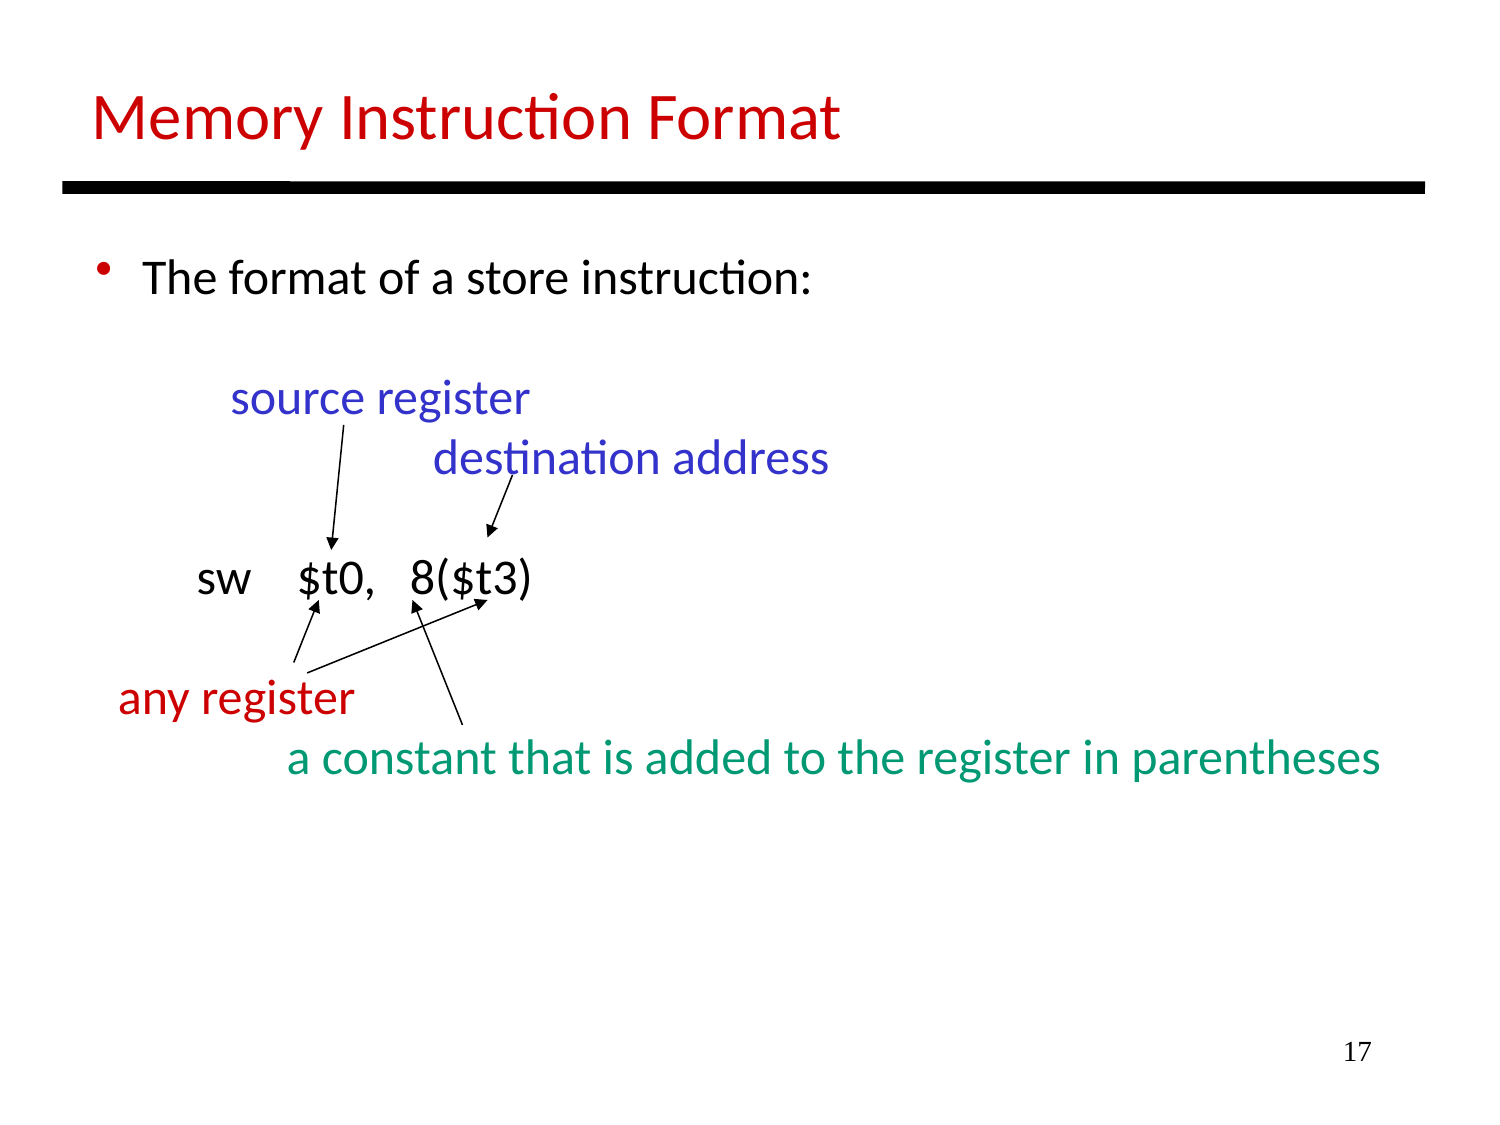

Memory Instruction Format
 The format of a store instruction:
 source register
 destination address
 sw $t0, 8($t3)
 any register
 a constant that is added to the register in parentheses